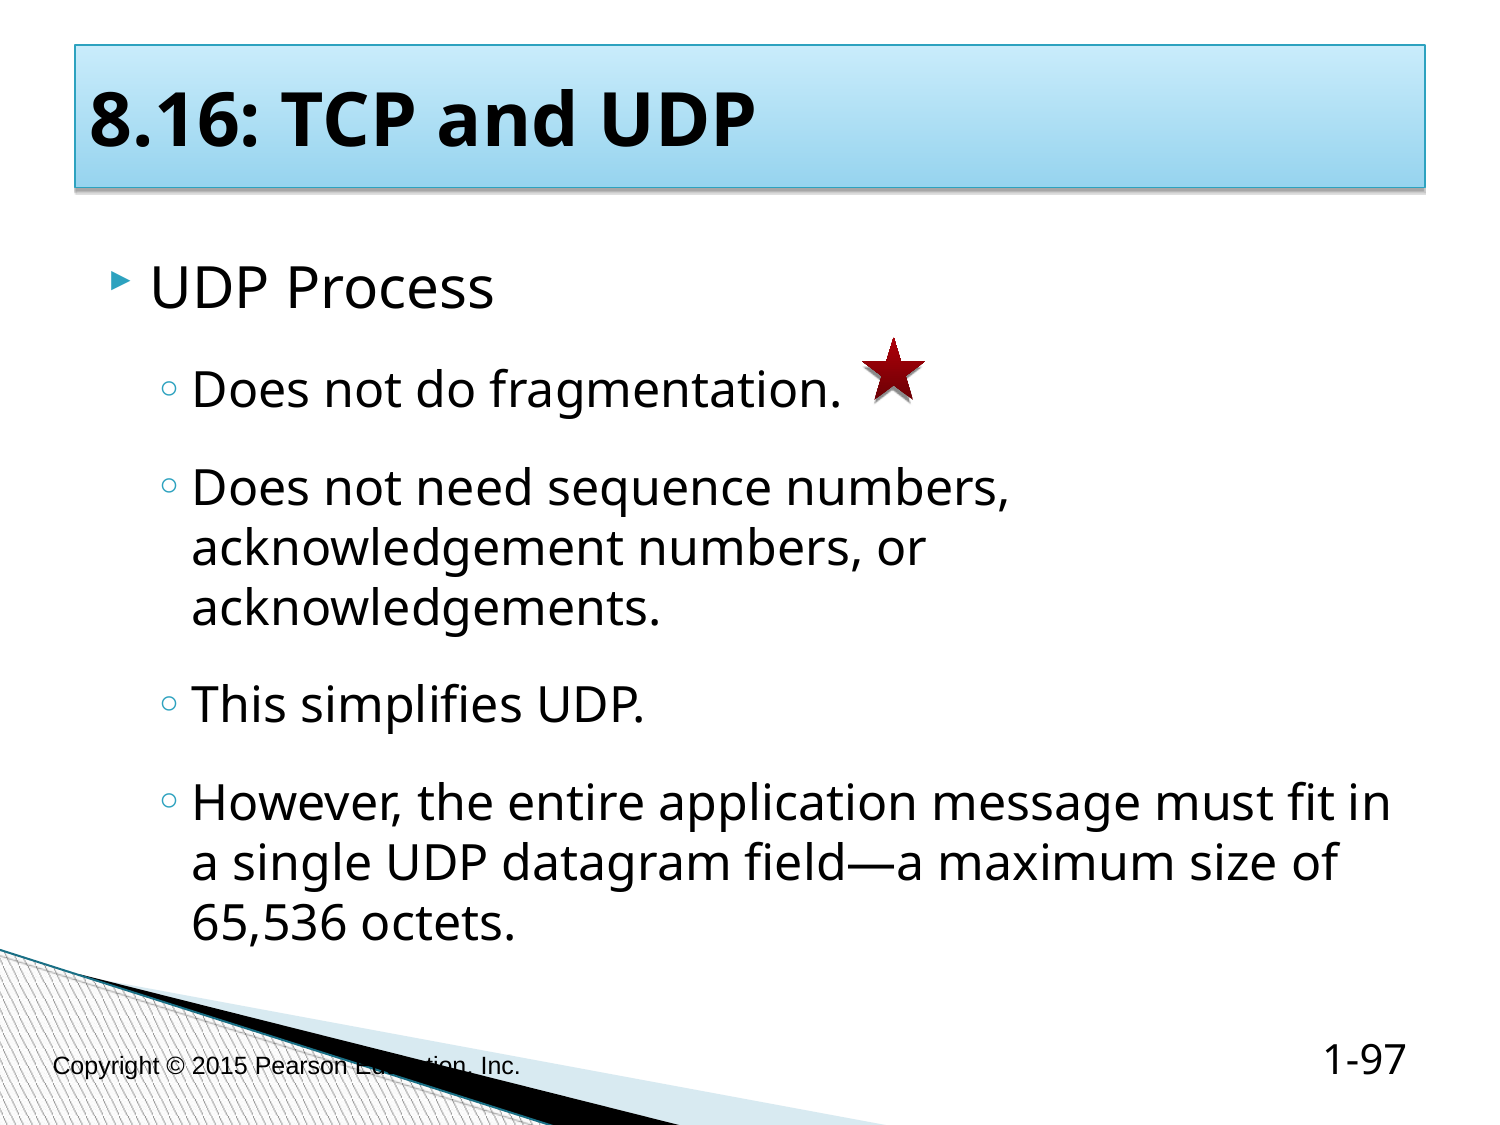

8.16: TCP and UDP
# UDP Process
Does not do fragmentation.
Does not need sequence numbers, acknowledgement numbers, or acknowledgements.
This simplifies UDP.
However, the entire application message must fit in a single UDP datagram field—a maximum size of 65,536 octets.
Copyright © 2015 Pearson Education, Inc.